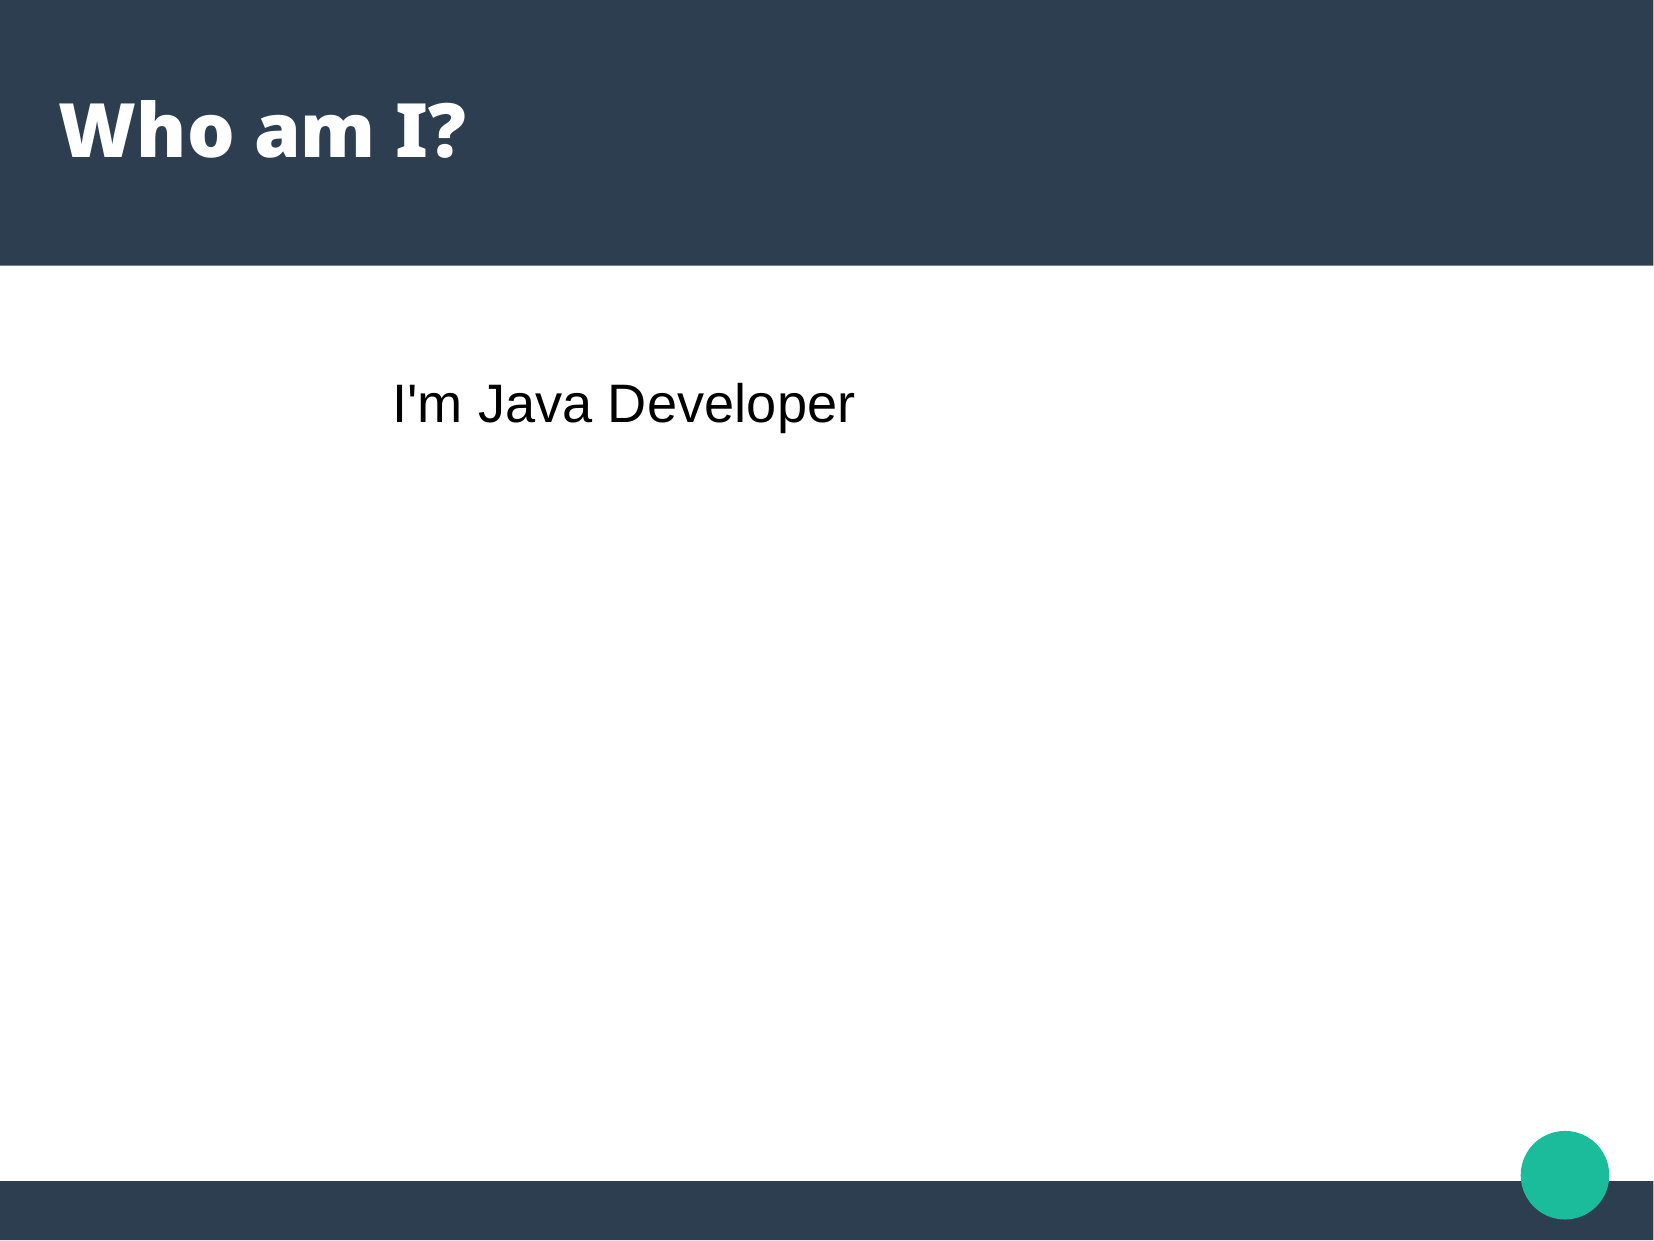

# Who am I?
I'm Java Developer